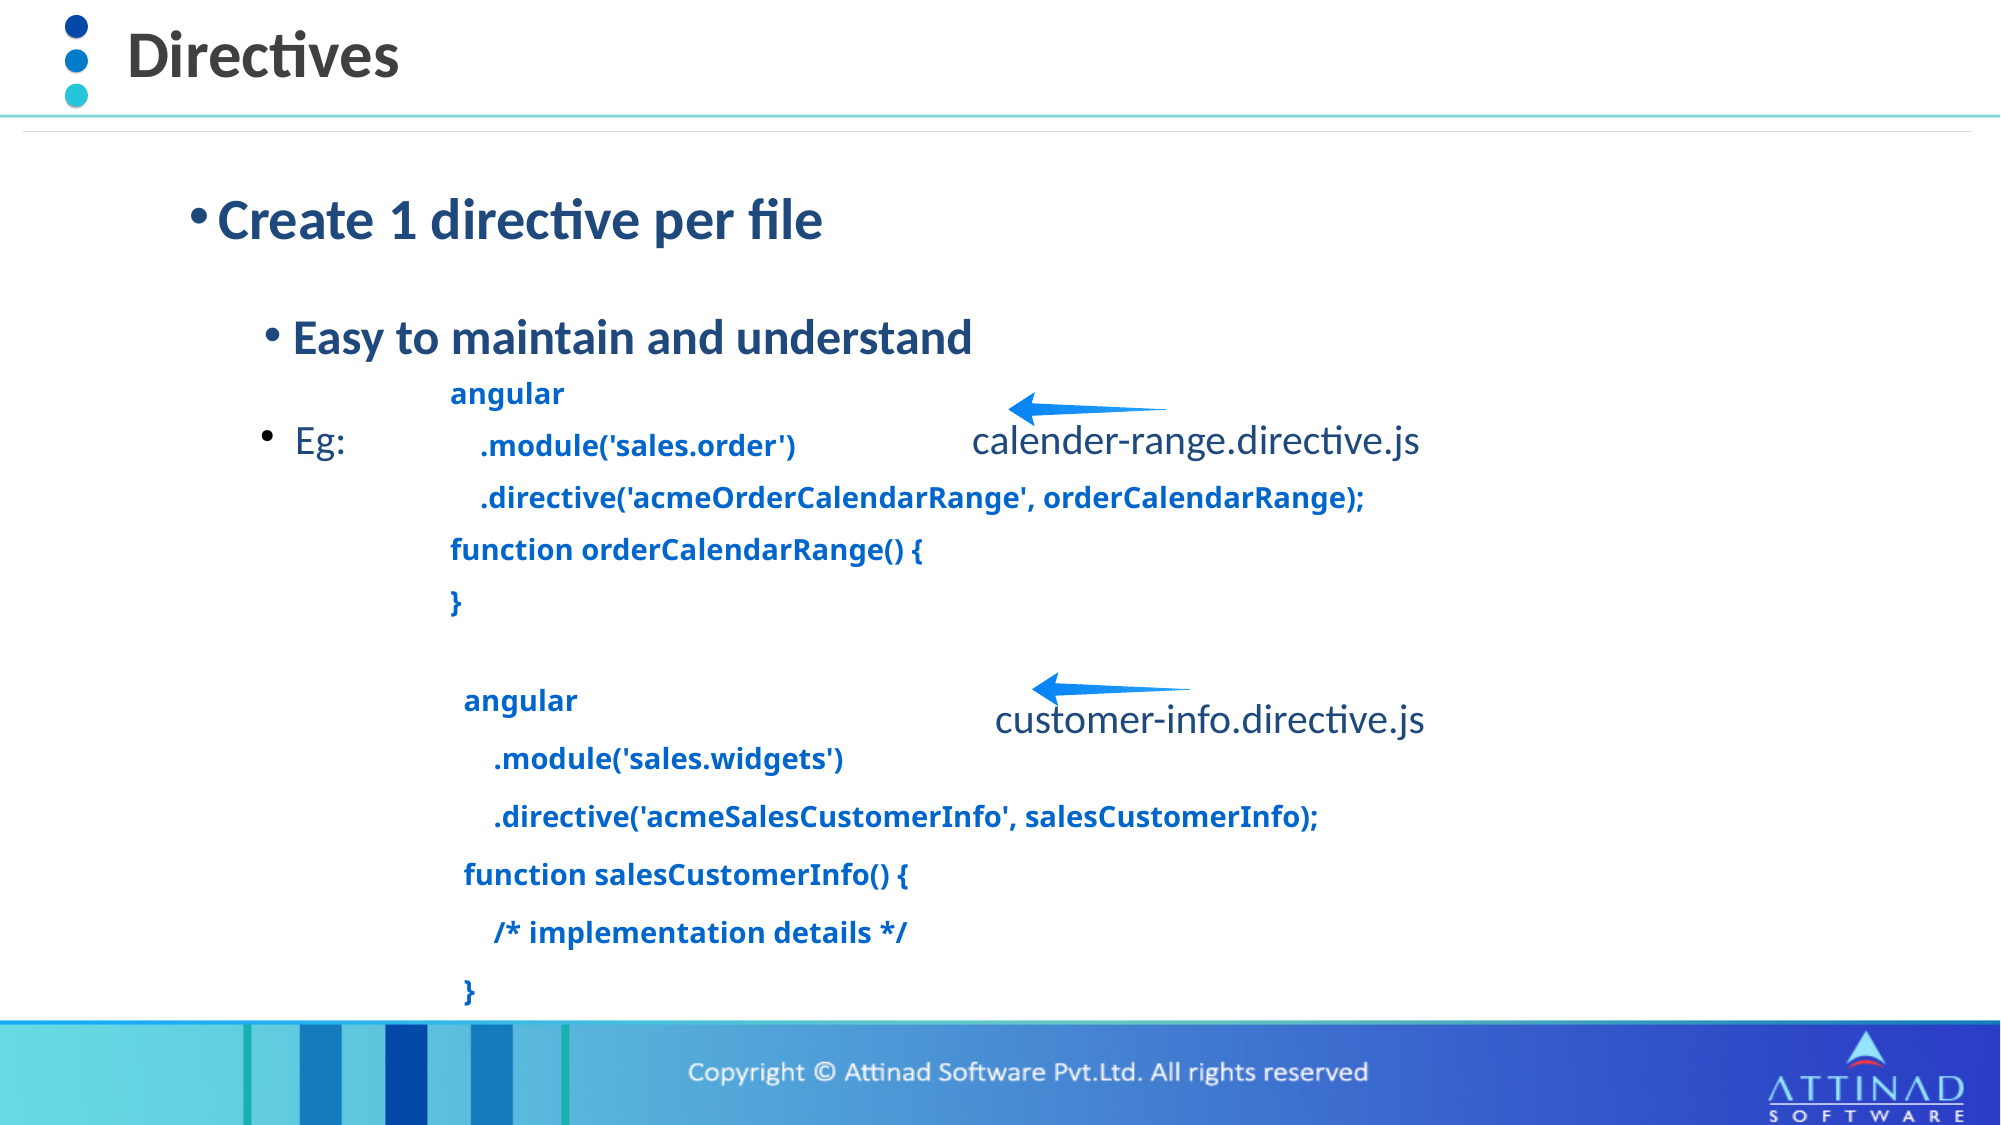

# Directives
Create 1 directive per file
Easy to maintain and understand
Eg: calender-range.directive.js
 customer-info.directive.js
angular
 .module('sales.order')
 .directive('acmeOrderCalendarRange', orderCalendarRange);
function orderCalendarRange() {
}
angular
 .module('sales.widgets')
 .directive('acmeSalesCustomerInfo', salesCustomerInfo);
function salesCustomerInfo() {
 /* implementation details */
}